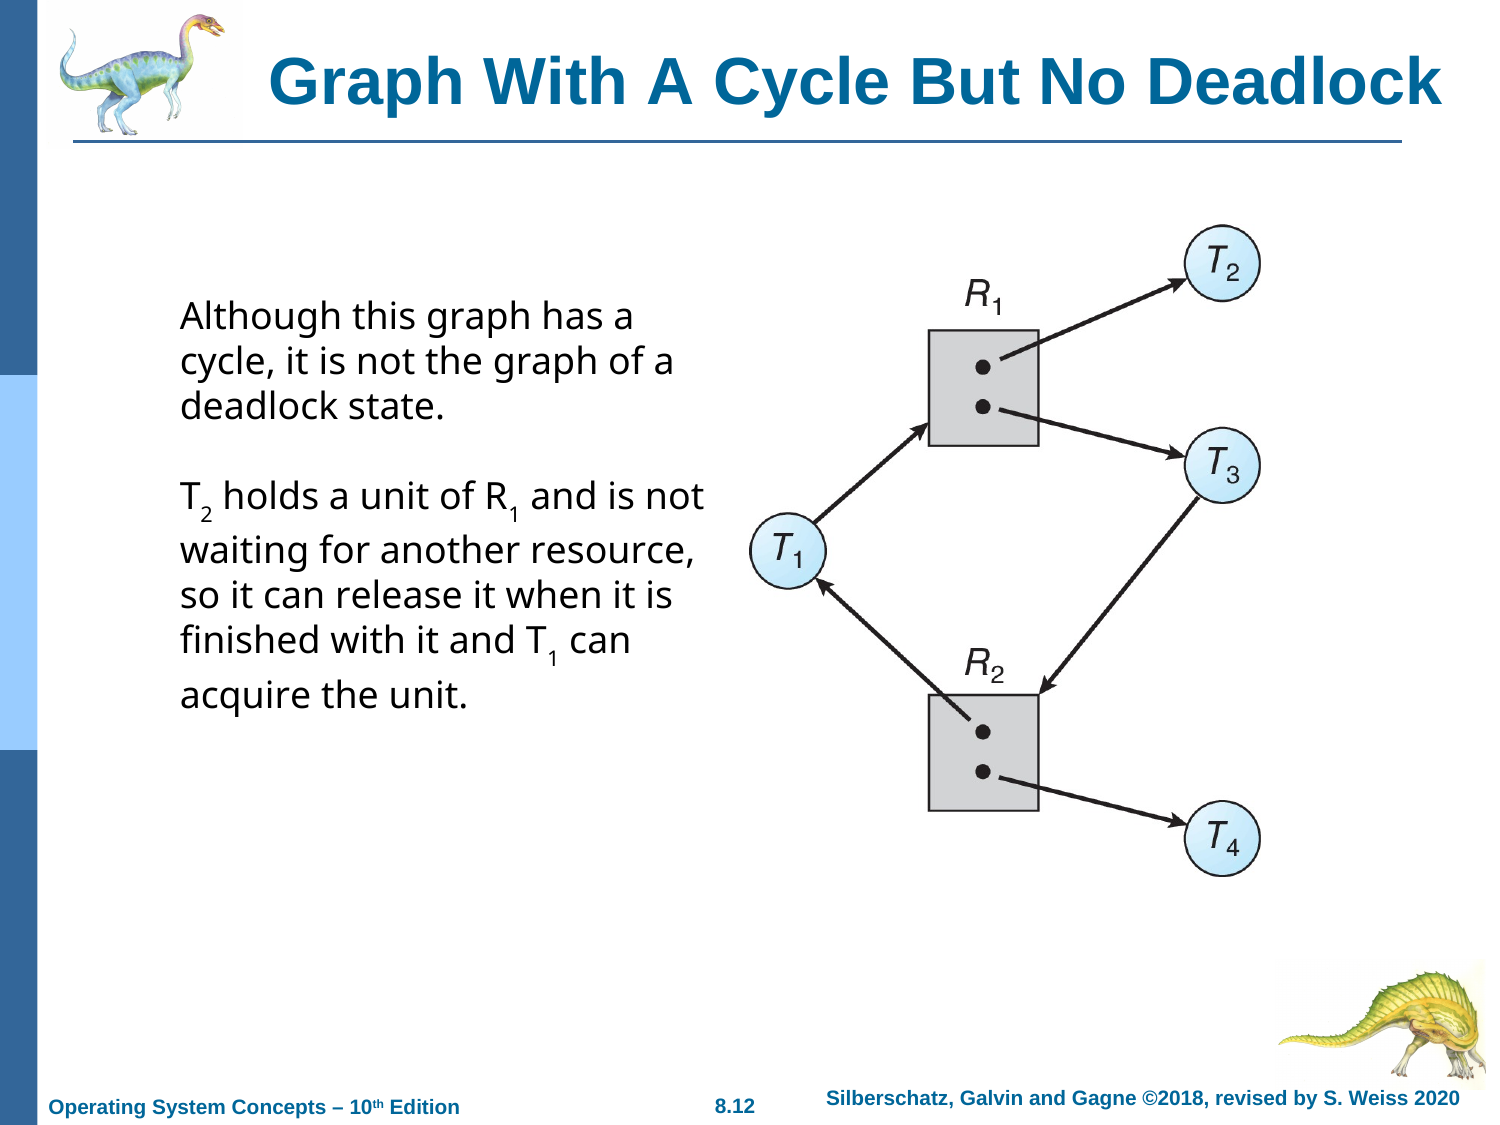

# Graph With A Cycle But No Deadlock
Although this graph has a cycle, it is not the graph of a deadlock state.
T2 holds a unit of R1 and is not waiting for another resource, so it can release it when it is finished with it and T1 can acquire the unit.